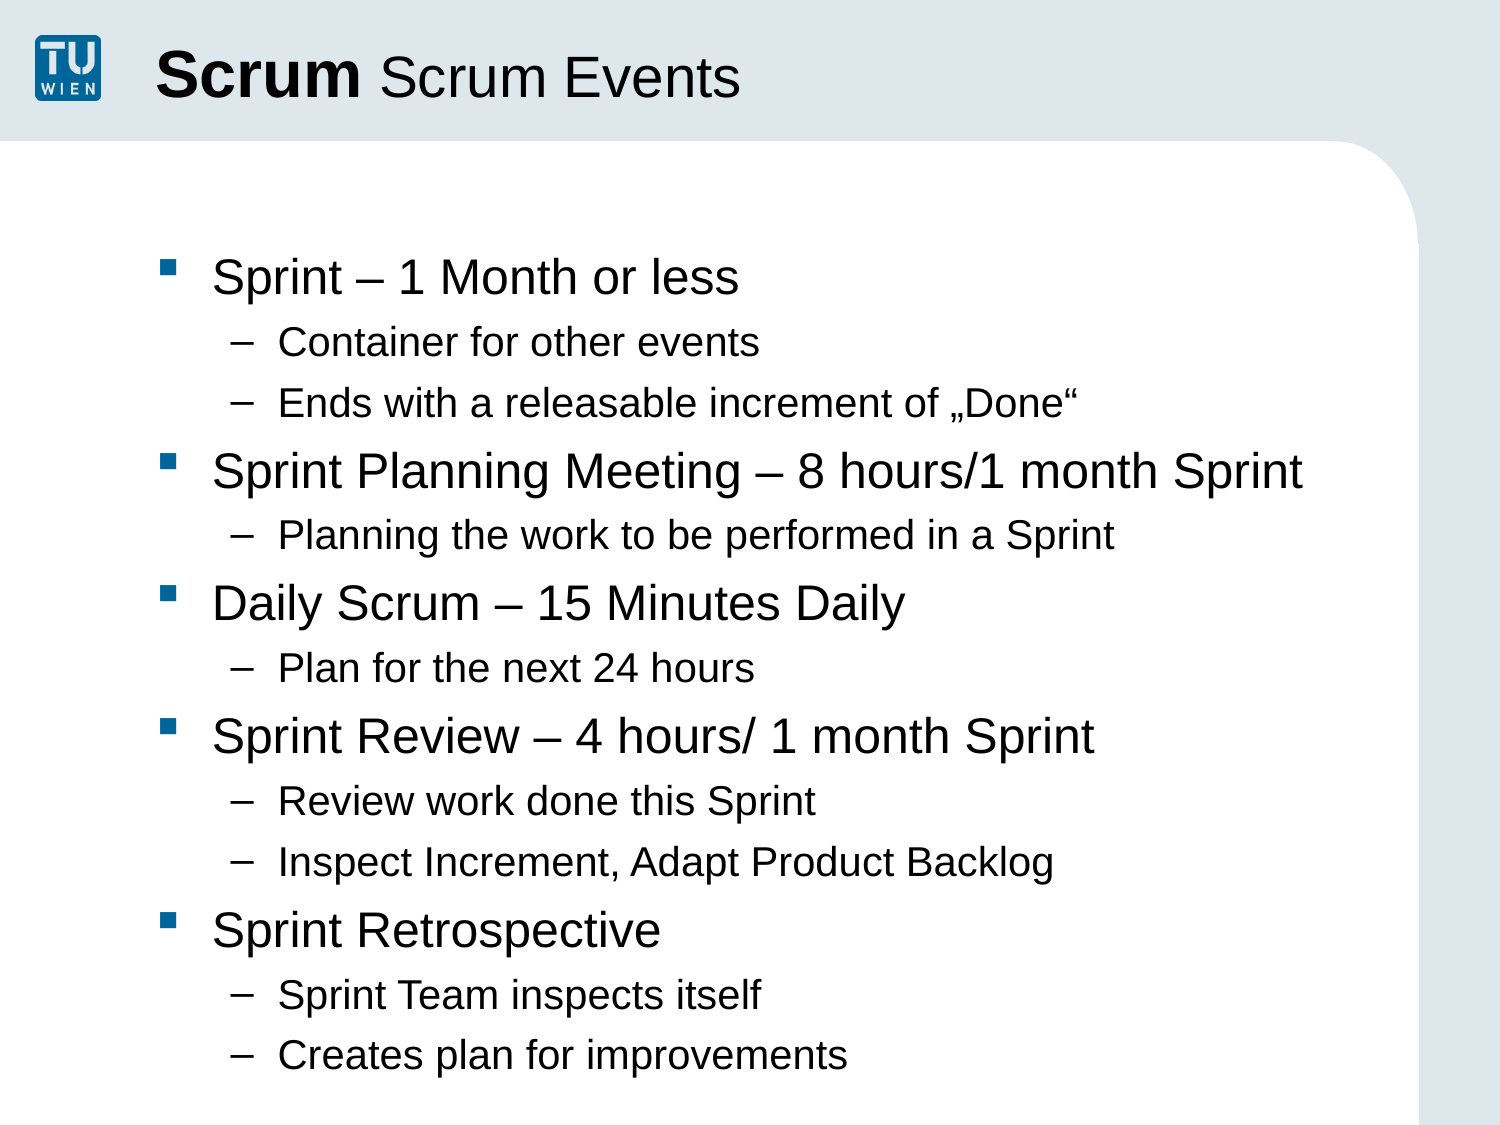

# Scrum Scrum Events
Sprint – 1 Month or less
Container for other events
Ends with a releasable increment of „Done“
Sprint Planning Meeting – 8 hours/1 month Sprint
Planning the work to be performed in a Sprint
Daily Scrum – 15 Minutes Daily
Plan for the next 24 hours
Sprint Review – 4 hours/ 1 month Sprint
Review work done this Sprint
Inspect Increment, Adapt Product Backlog
Sprint Retrospective
Sprint Team inspects itself
Creates plan for improvements